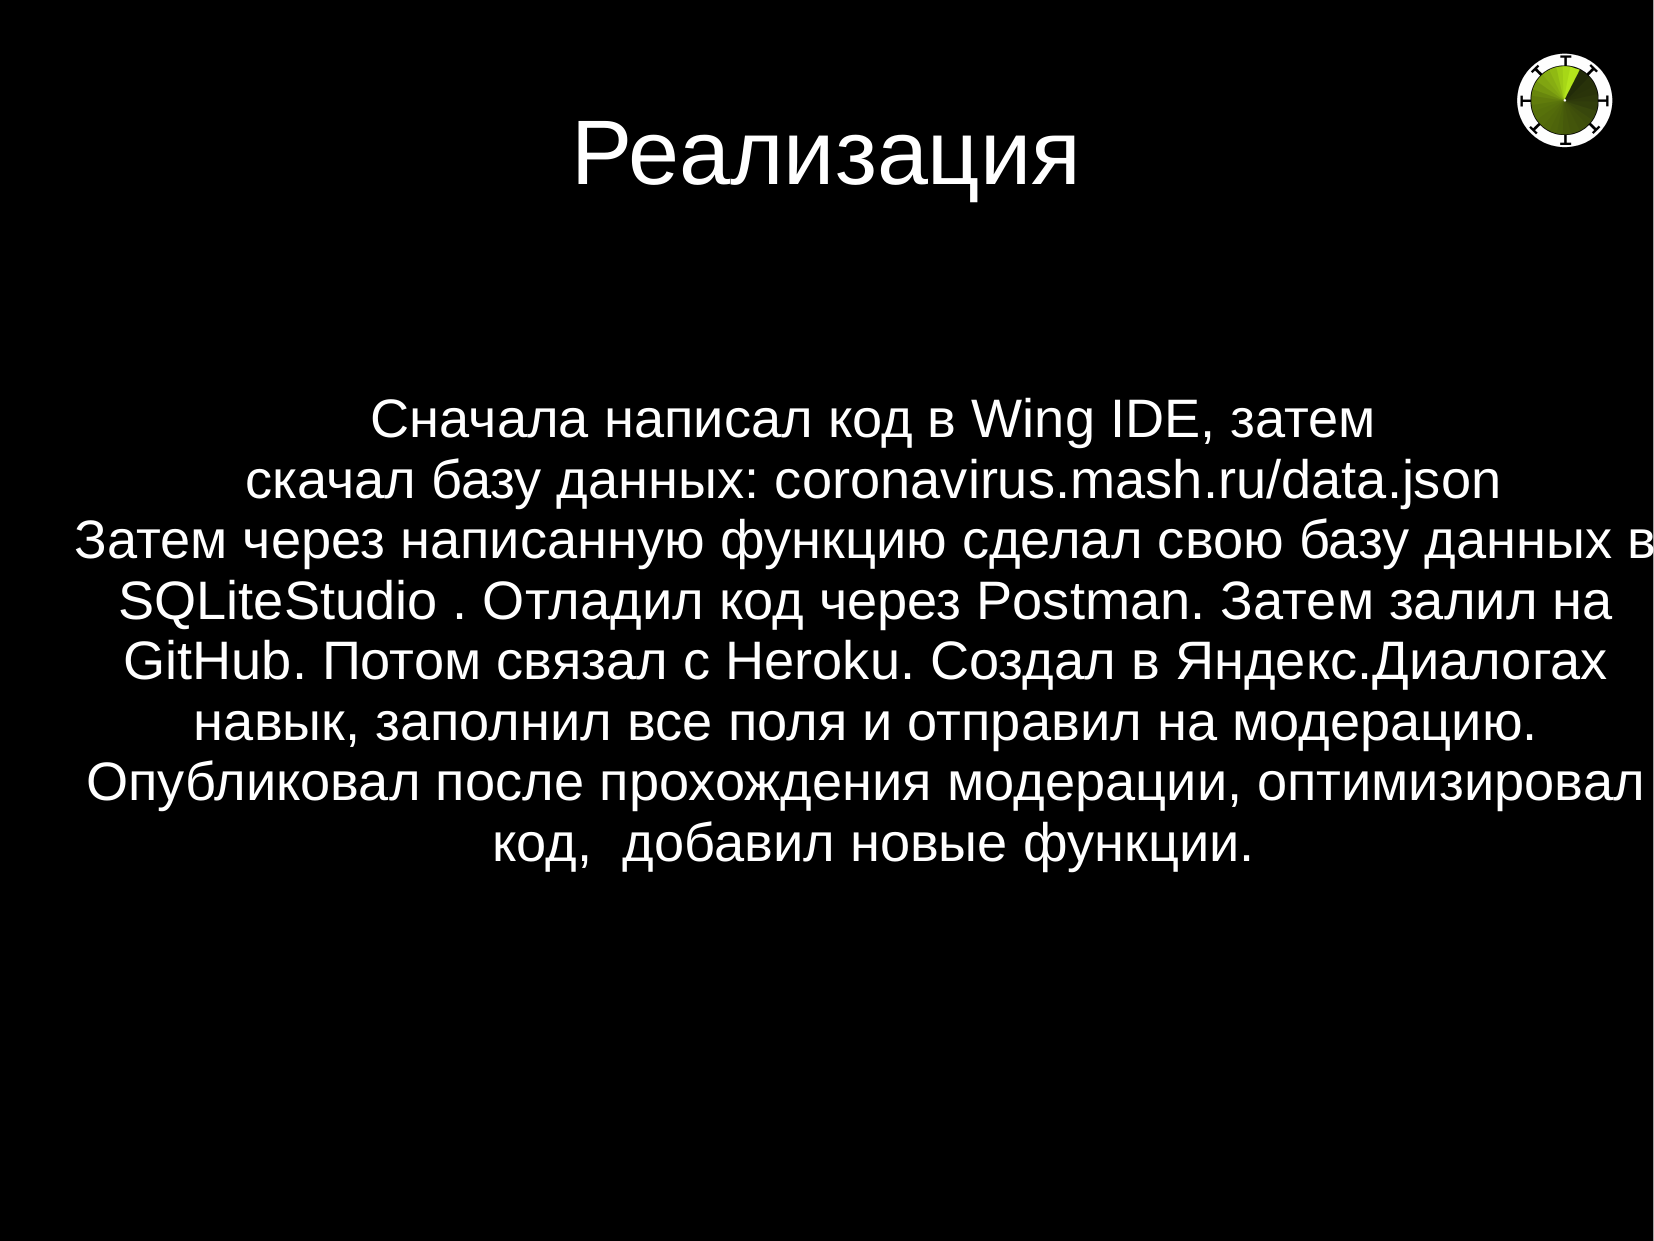

Сначала написал код в Wing IDE, затем
скачал базу данных: coronavirus.mash.ru/data.json
Затем через написанную функцию сделал свою базу данных в
SQLiteStudio . Отладил код через Postman. Затем залил на
GitHub. Потом связал с Heroku. Создал в Яндекс.Диалогах
навык, заполнил все поля и отправил на модерацию.
Опубликовал после прохождения модерации, оптимизировал
код, добавил новые функции.
# Реализация